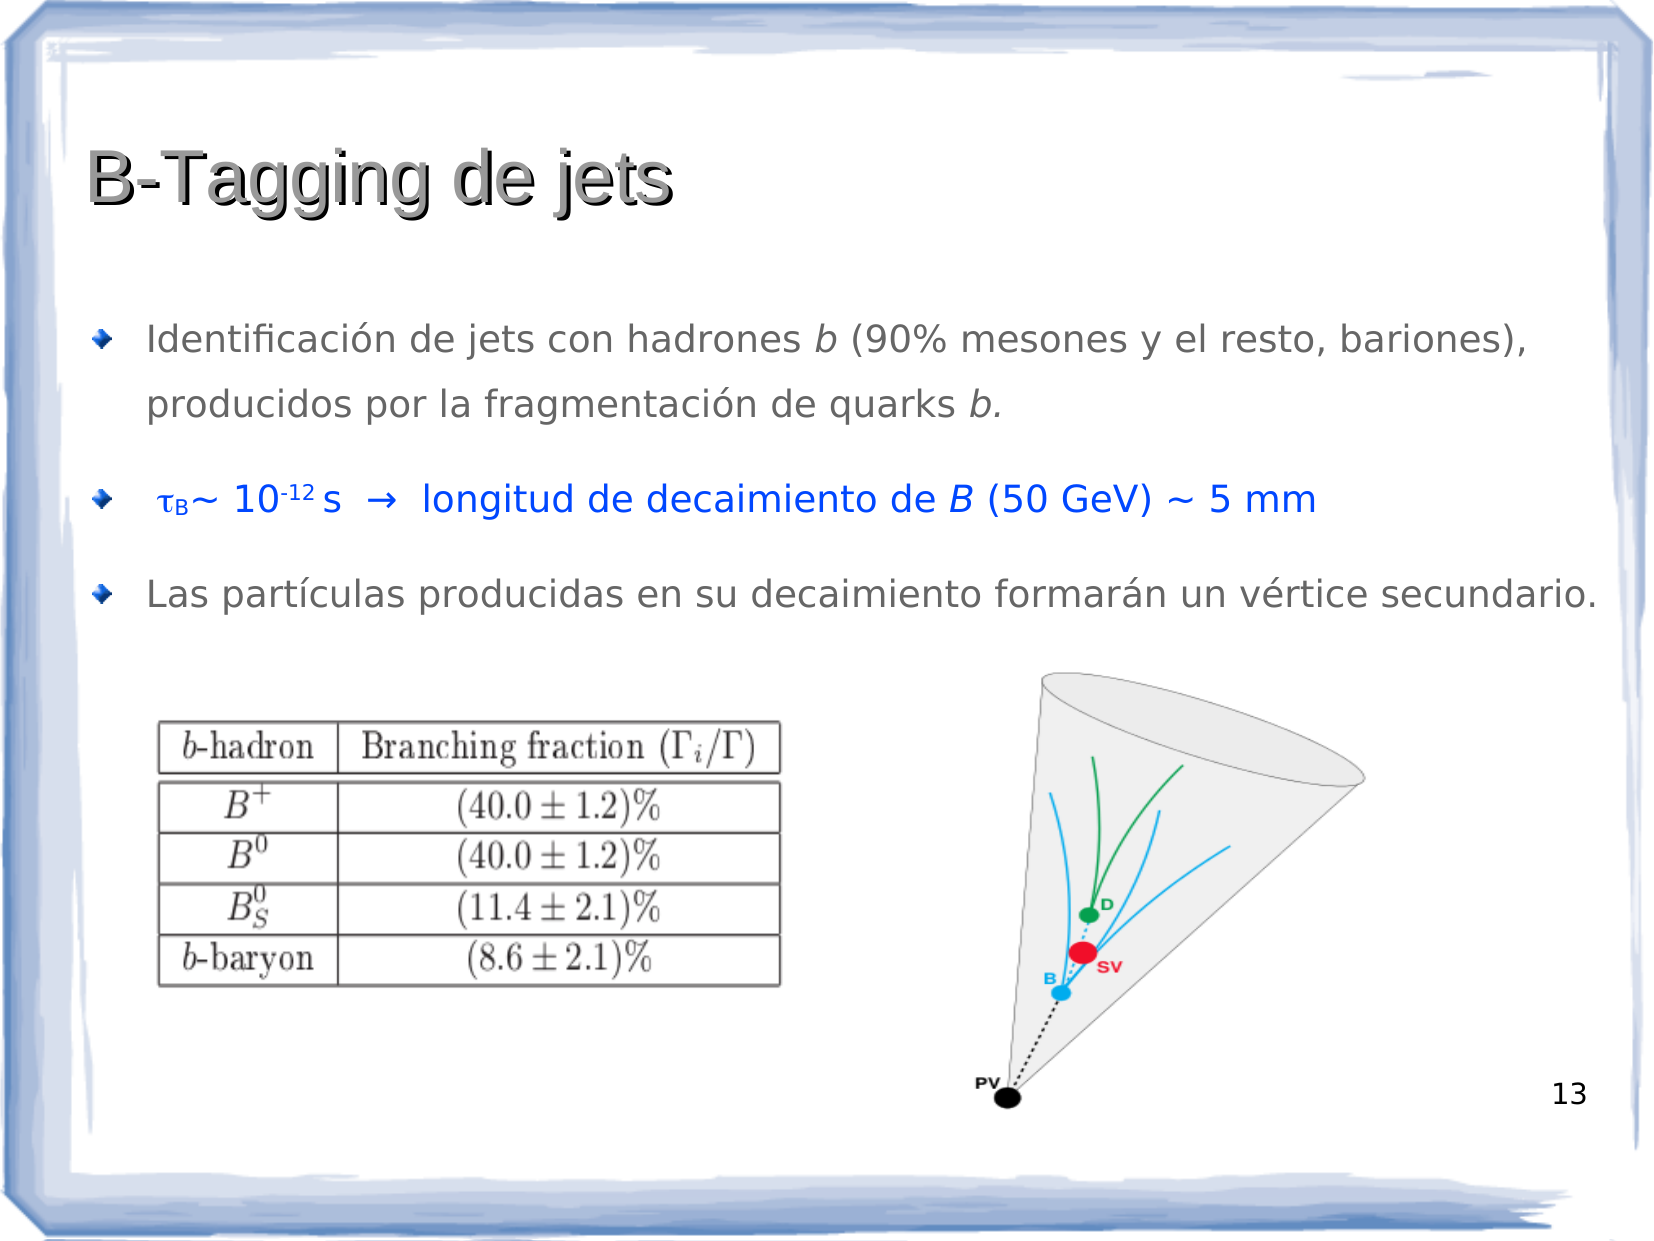

# B-Tagging de jets
Identificación de jets con hadrones b (90% mesones y el resto, bariones), producidos por la fragmentación de quarks b.
 tB~ 10-12 s → longitud de decaimiento de B (50 GeV) ~ 5 mm
Las partículas producidas en su decaimiento formarán un vértice secundario.
13